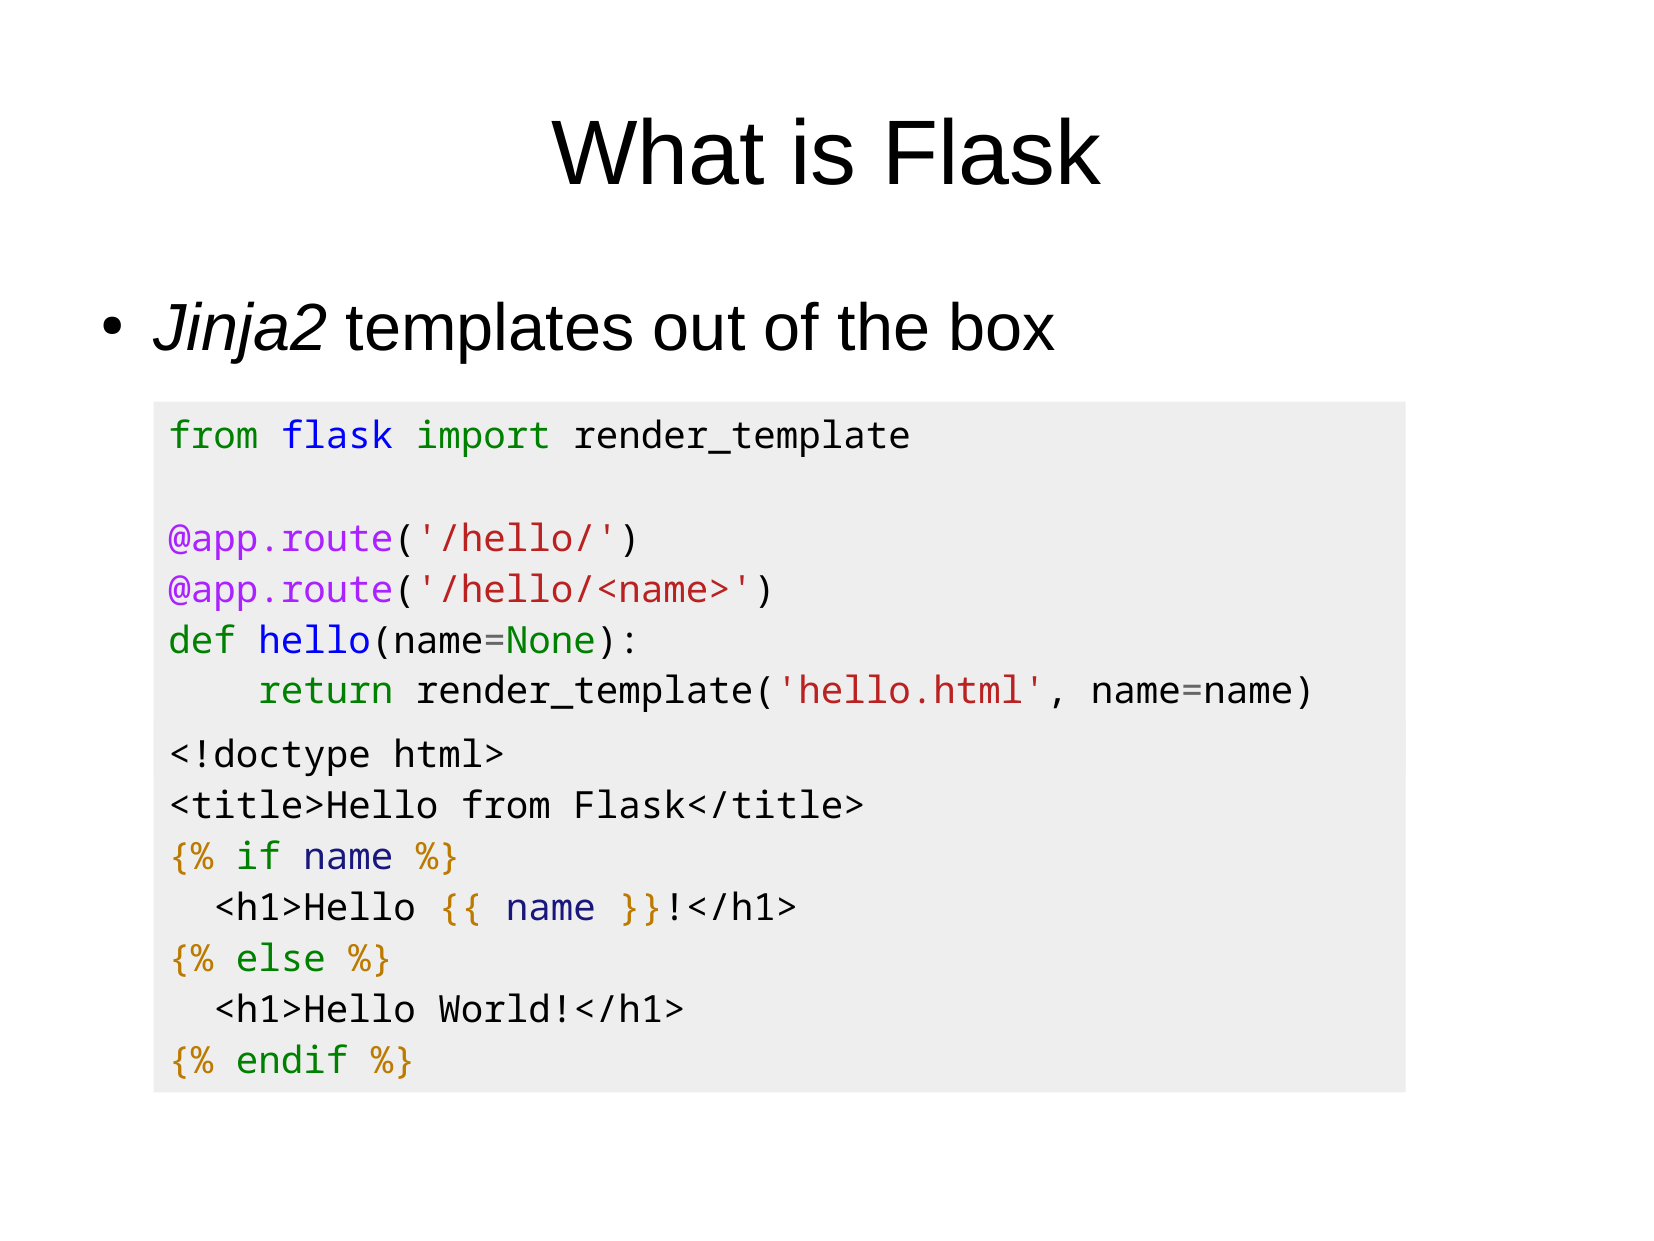

# What is Flask
Jinja2 templates out of the box
from flask import render_template
@app.route('/hello/')
@app.route('/hello/<name>')
def hello(name=None):
 return render_template('hello.html', name=name)
<!doctype html>
<title>Hello from Flask</title>
{% if name %}
 <h1>Hello {{ name }}!</h1>
{% else %}
 <h1>Hello World!</h1>
{% endif %}